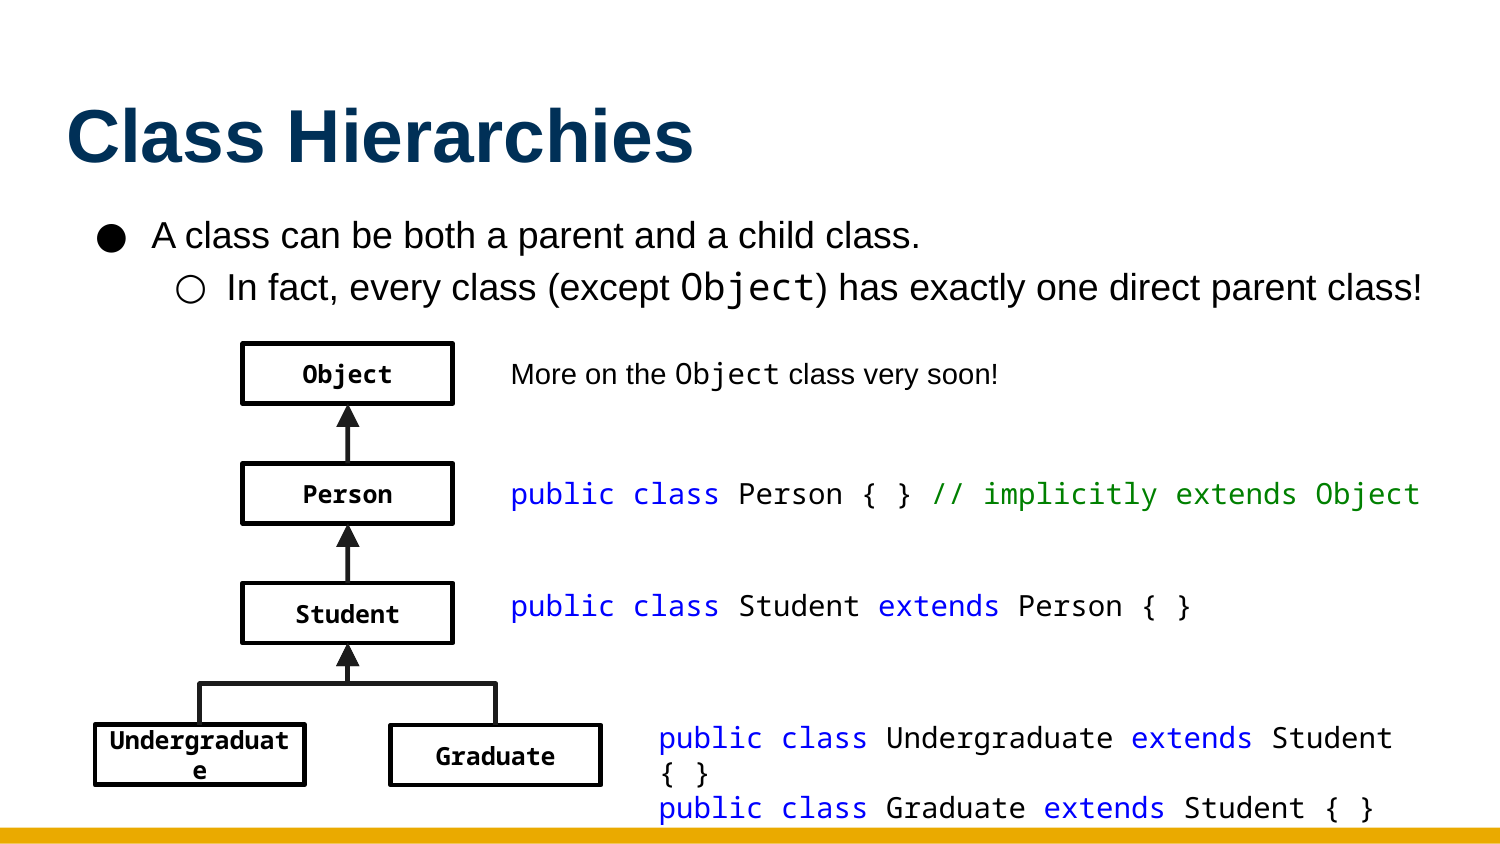

# Class Hierarchies
A class can be both a parent and a child class.
In fact, every class (except Object) has exactly one direct parent class!
Object
Person
Student
Undergraduate
Graduate
More on the Object class very soon!
public class Person { } // implicitly extends Object
public class Student extends Person { }
public class Undergraduate extends Student { }
public class Graduate extends Student { }